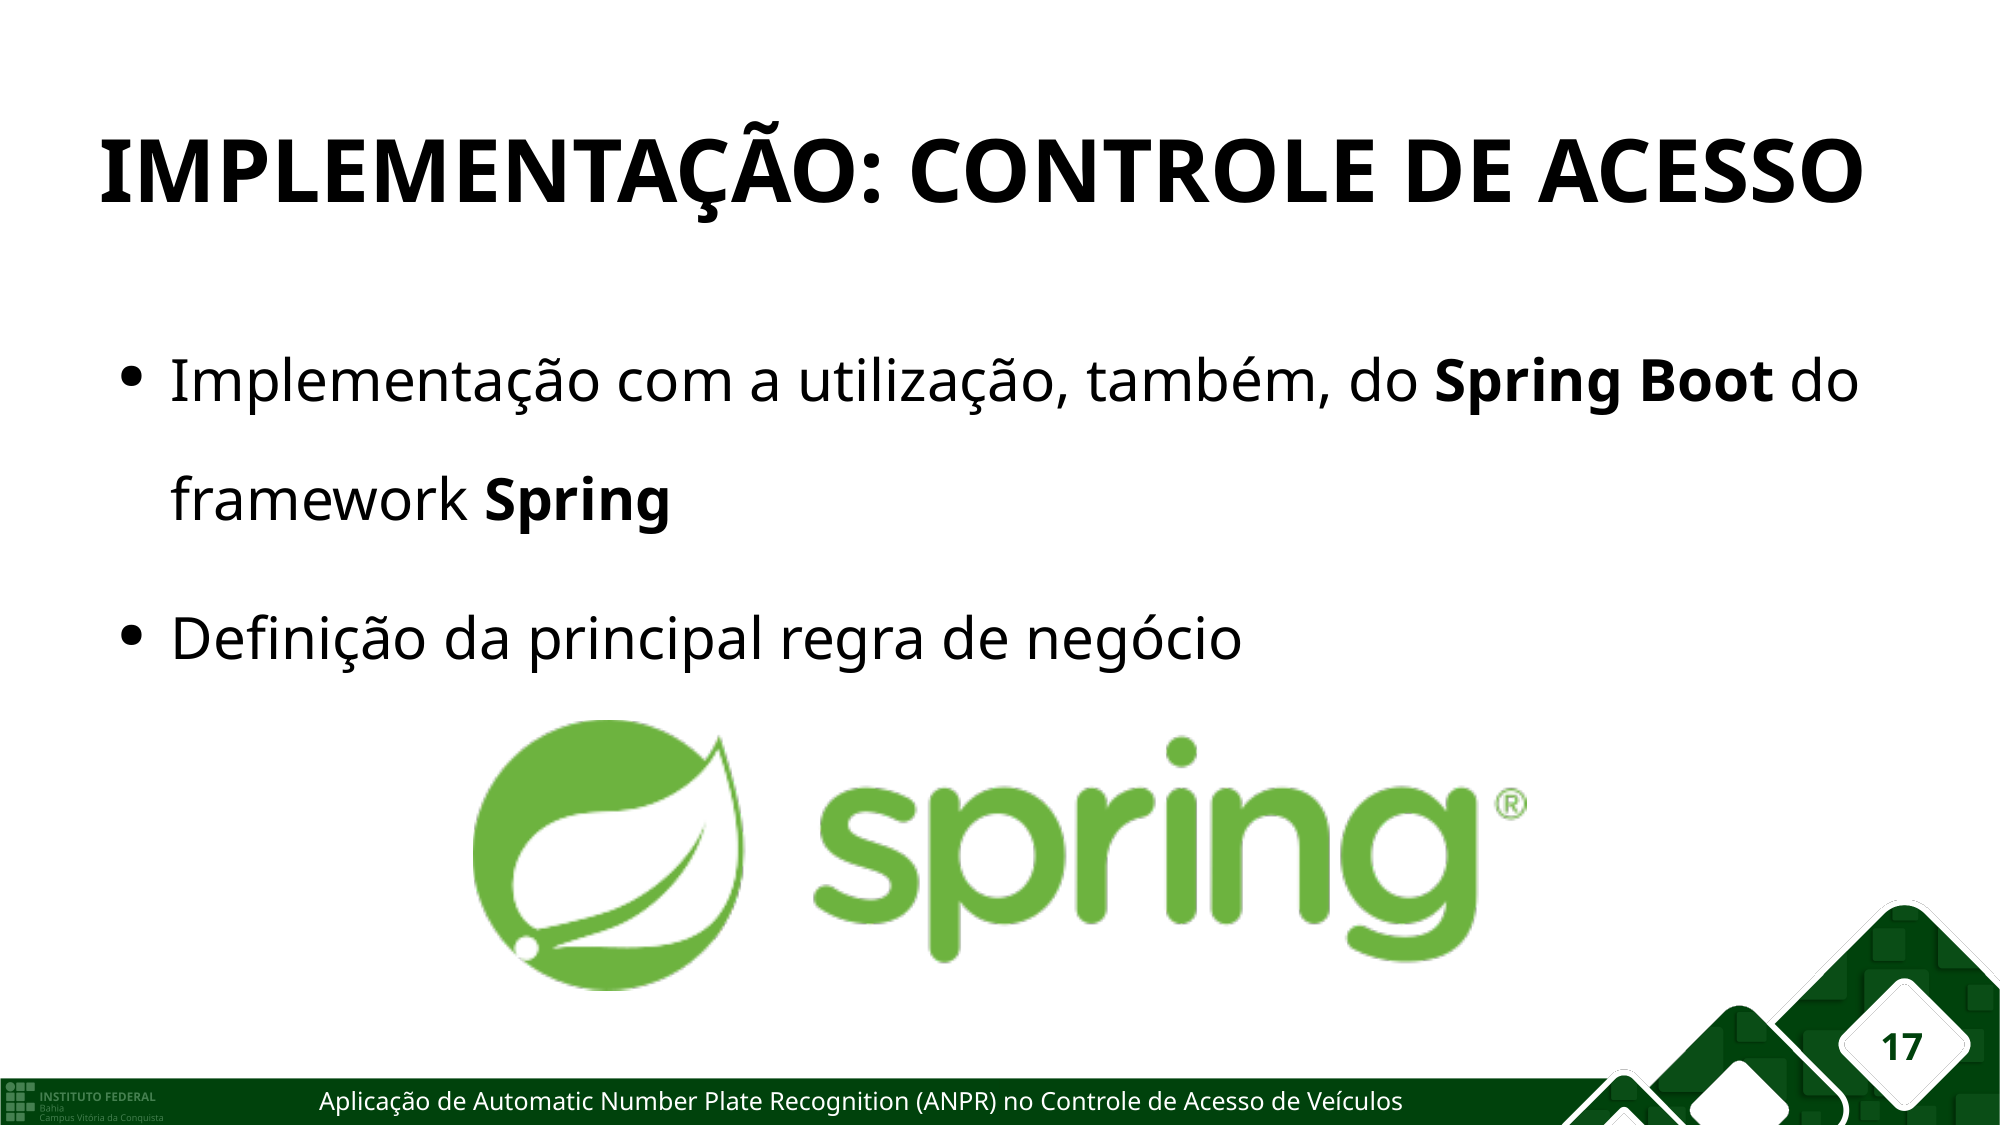

# IMPLEMENTAÇÃO: CONTROLE DE ACESSO
Implementação com a utilização, também, do Spring Boot do framework Spring
Definição da principal regra de negócio